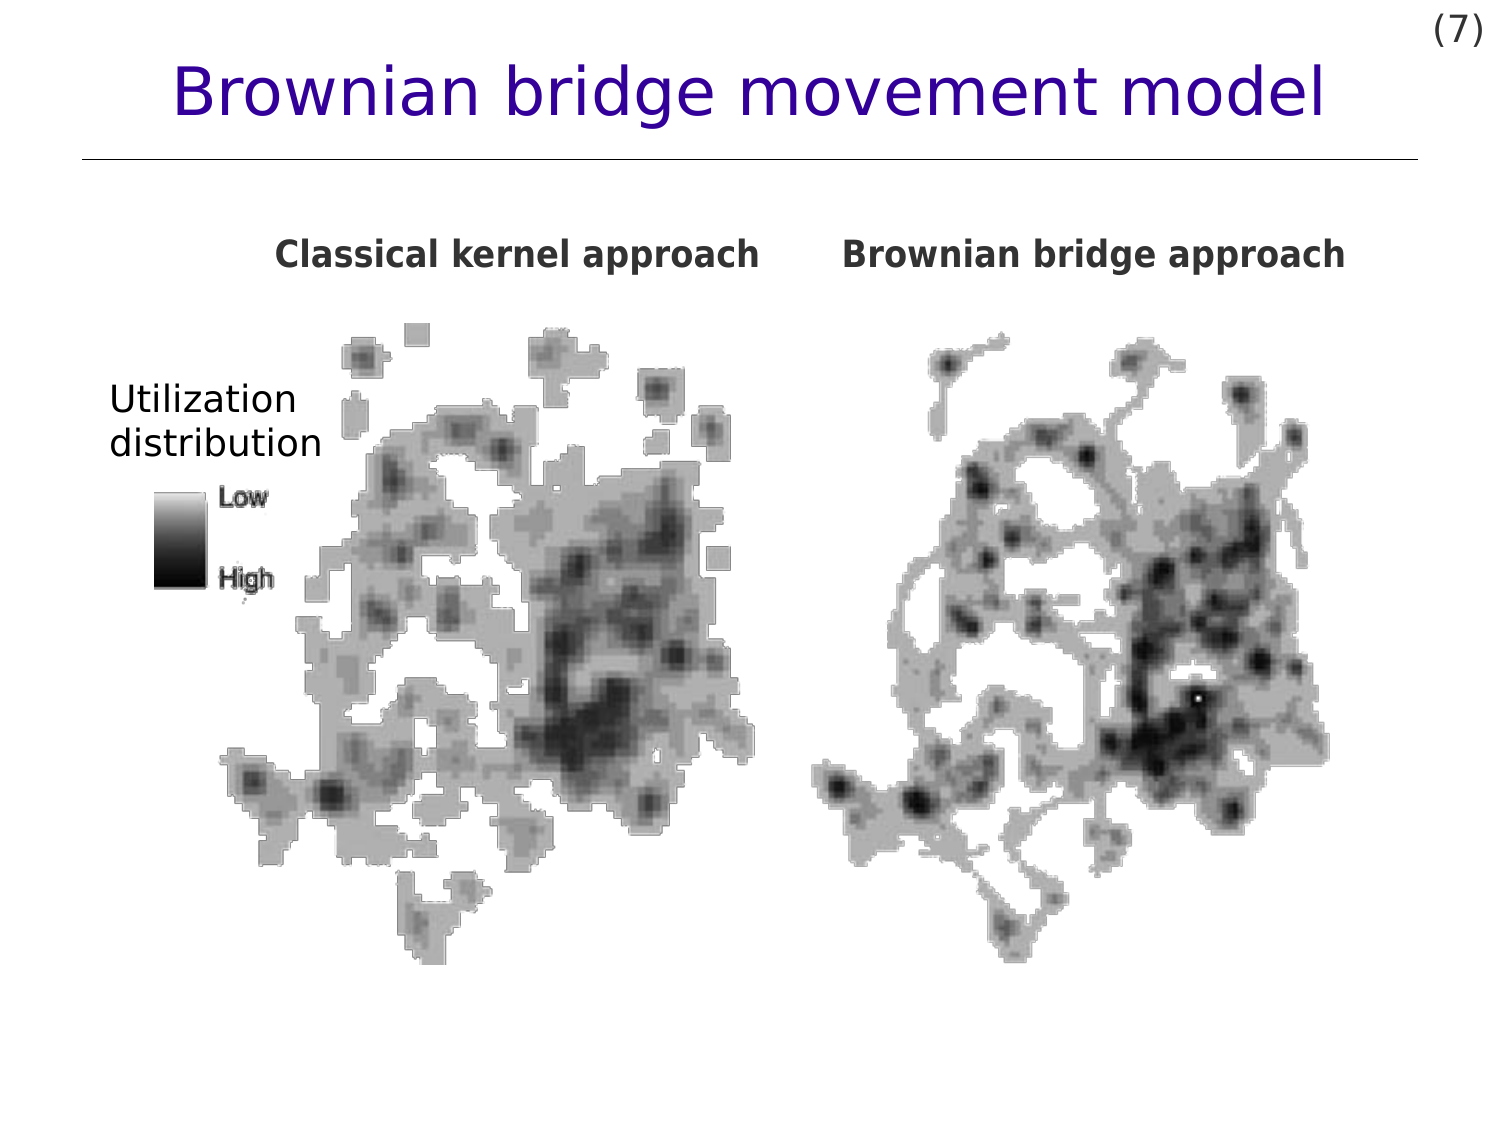

(7)
# Brownian bridge movement model
Classical kernel approach
Brownian bridge approach
Utilization
distribution